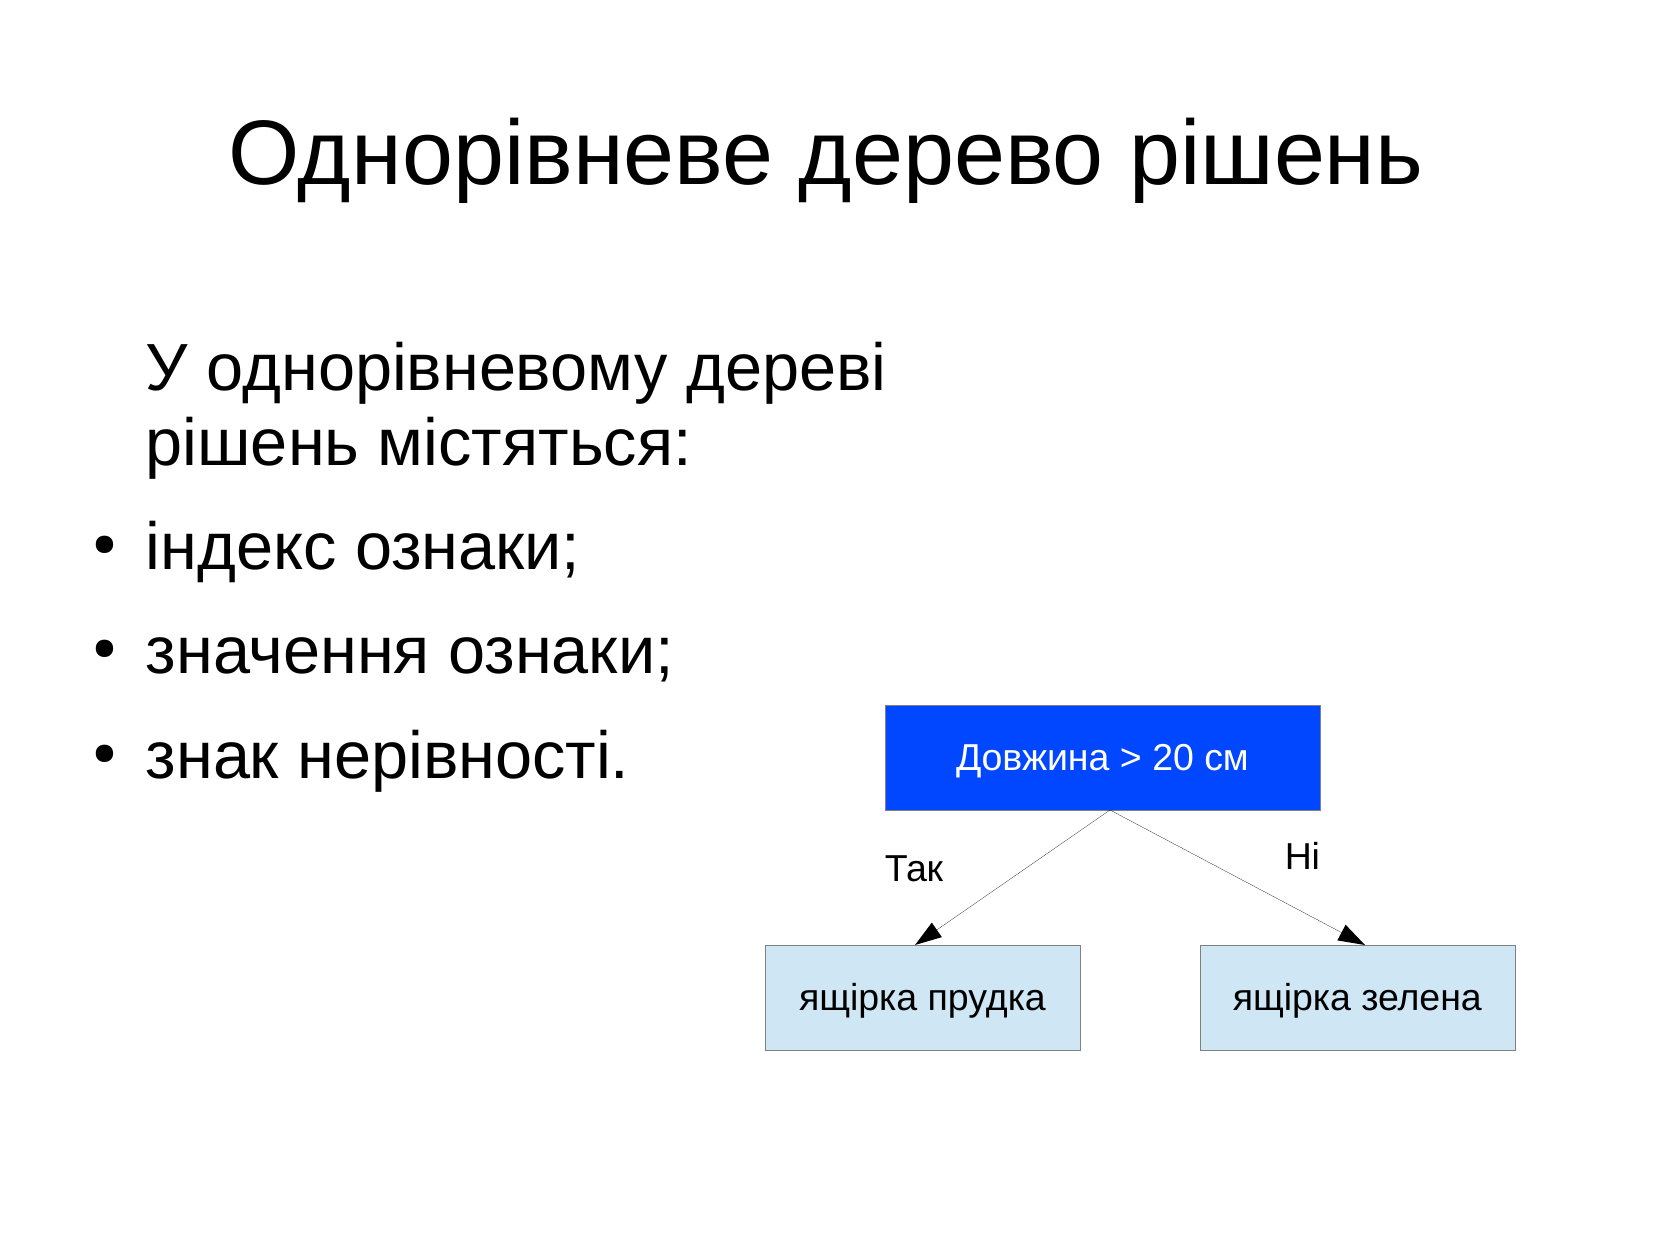

# Однорівневе дерево рішень
У однорівневому дереві рішень містяться:
індекс ознаки;
значення ознаки;
знак нерівності.
Довжина > 20 см
Ні
Так
ящірка прудка
ящірка зелена